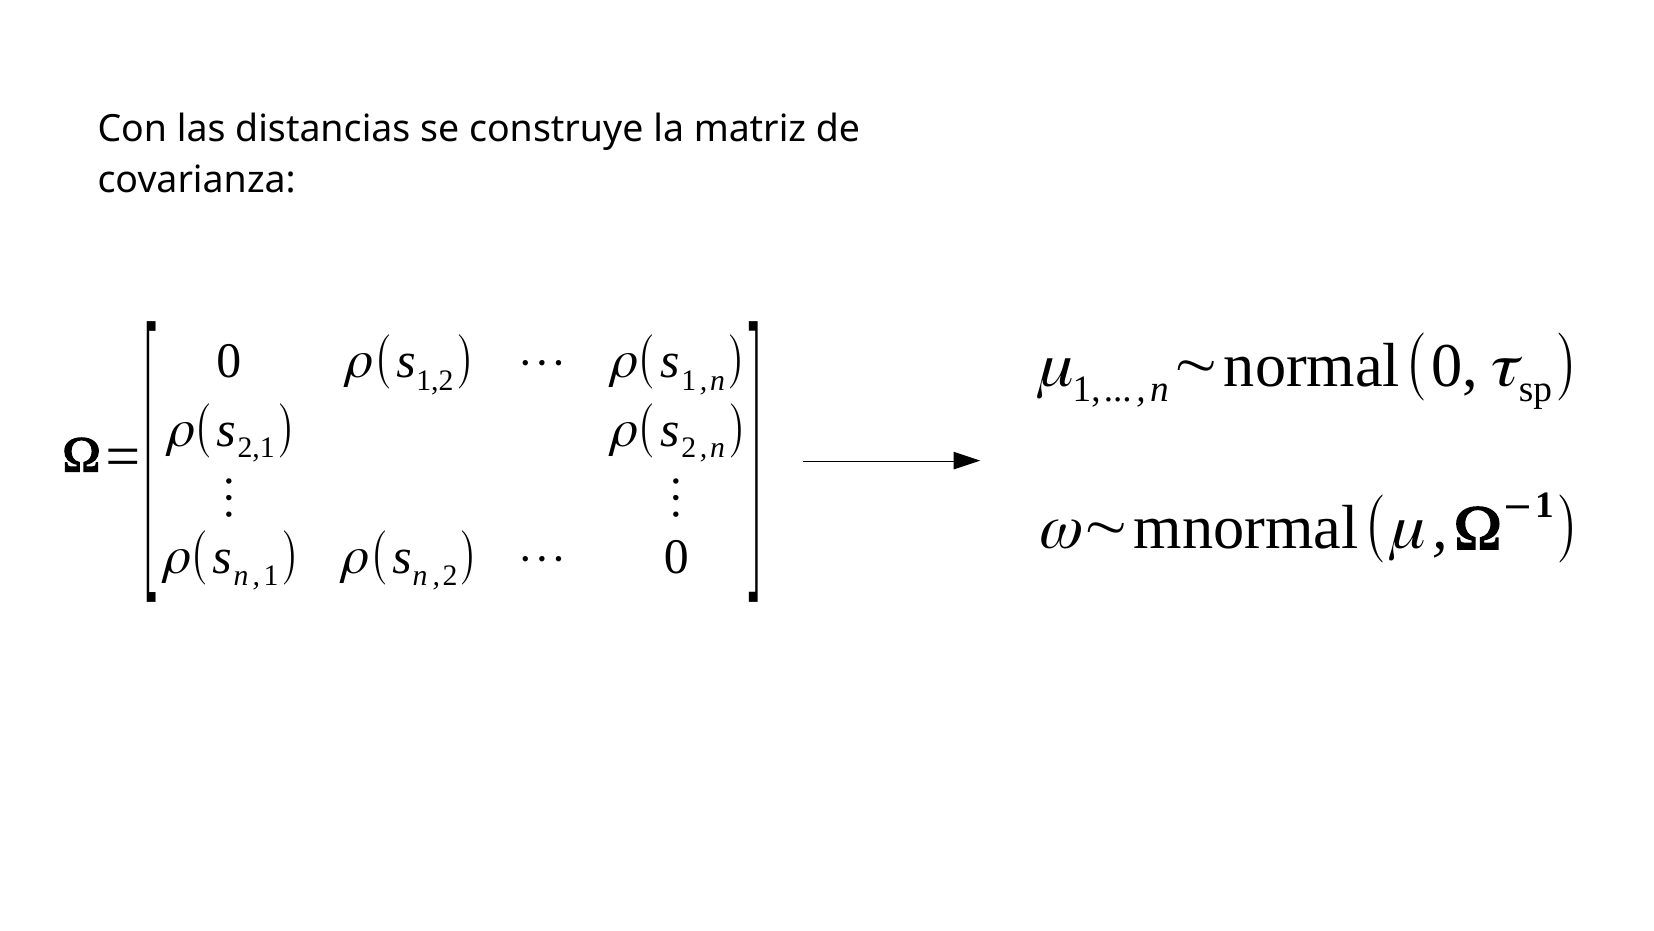

Con las distancias se construye la matriz de covarianza: